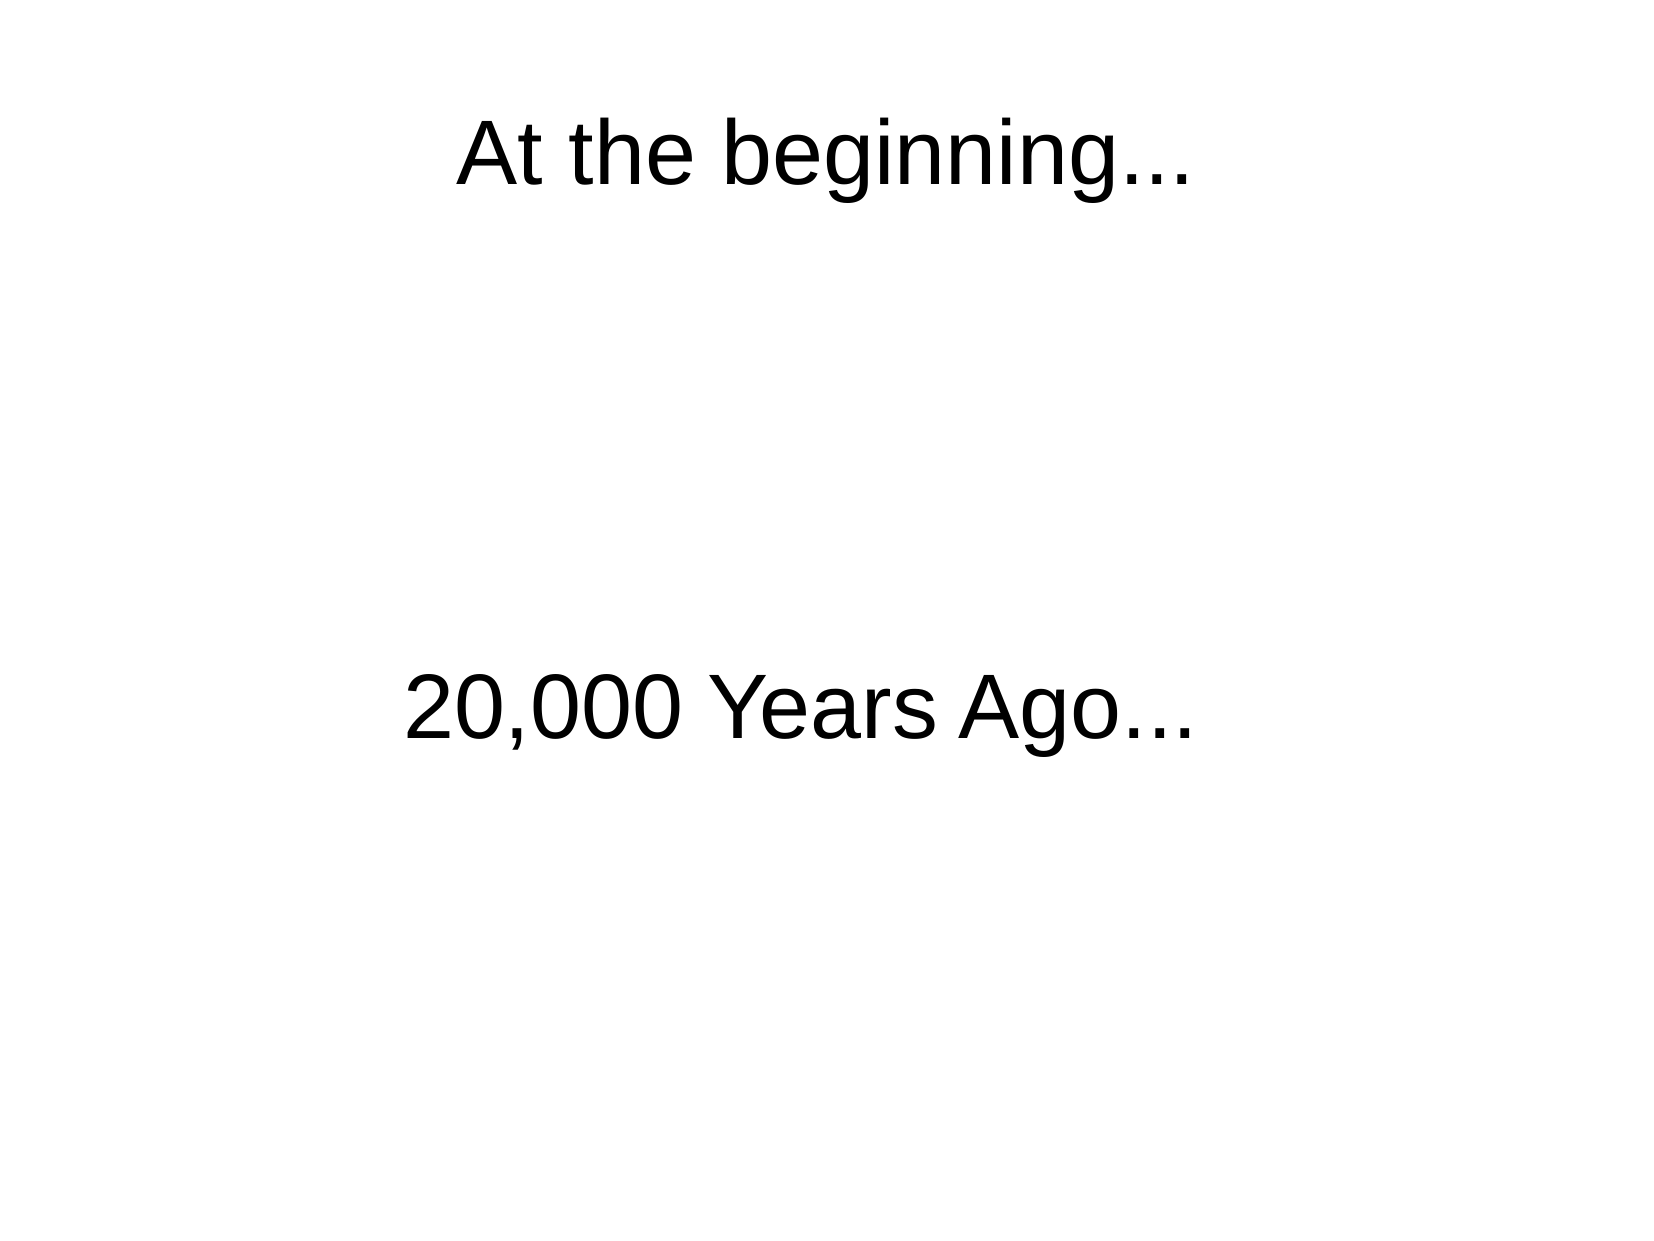

# At the beginning...
20,000 Years Ago...